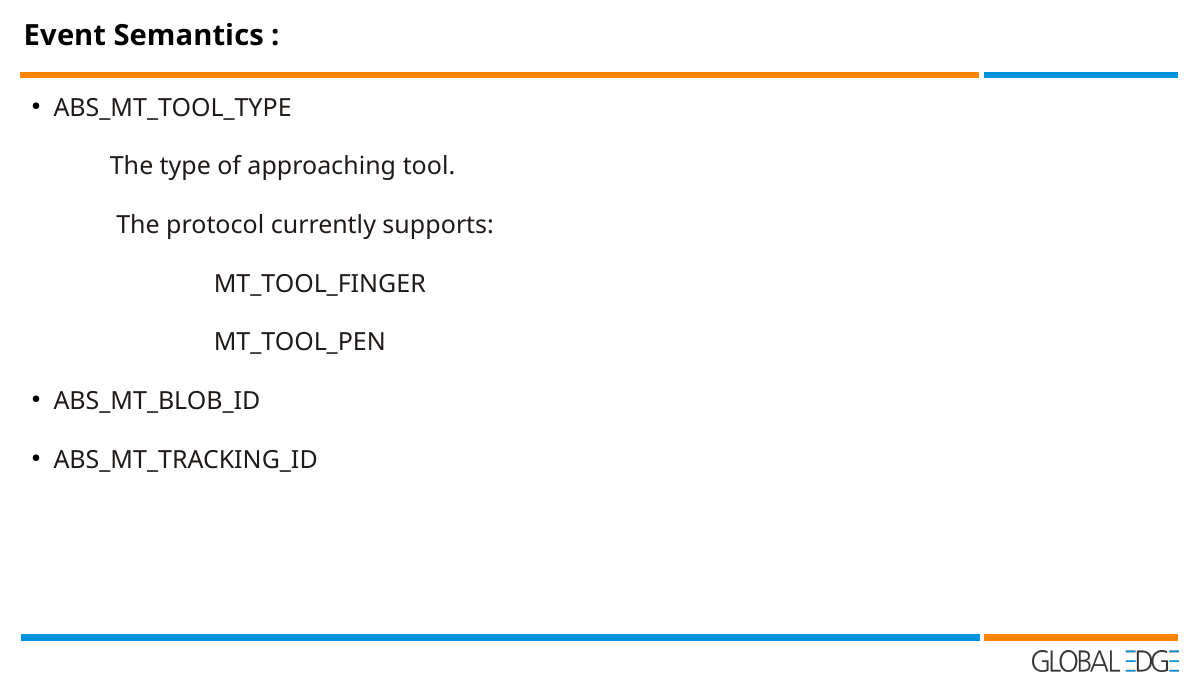

# Event Semantics :
 ABS_MT_TOOL_TYPE
 The type of approaching tool.
 The protocol currently supports:
 MT_TOOL_FINGER
 MT_TOOL_PEN
 ABS_MT_BLOB_ID
 ABS_MT_TRACKING_ID